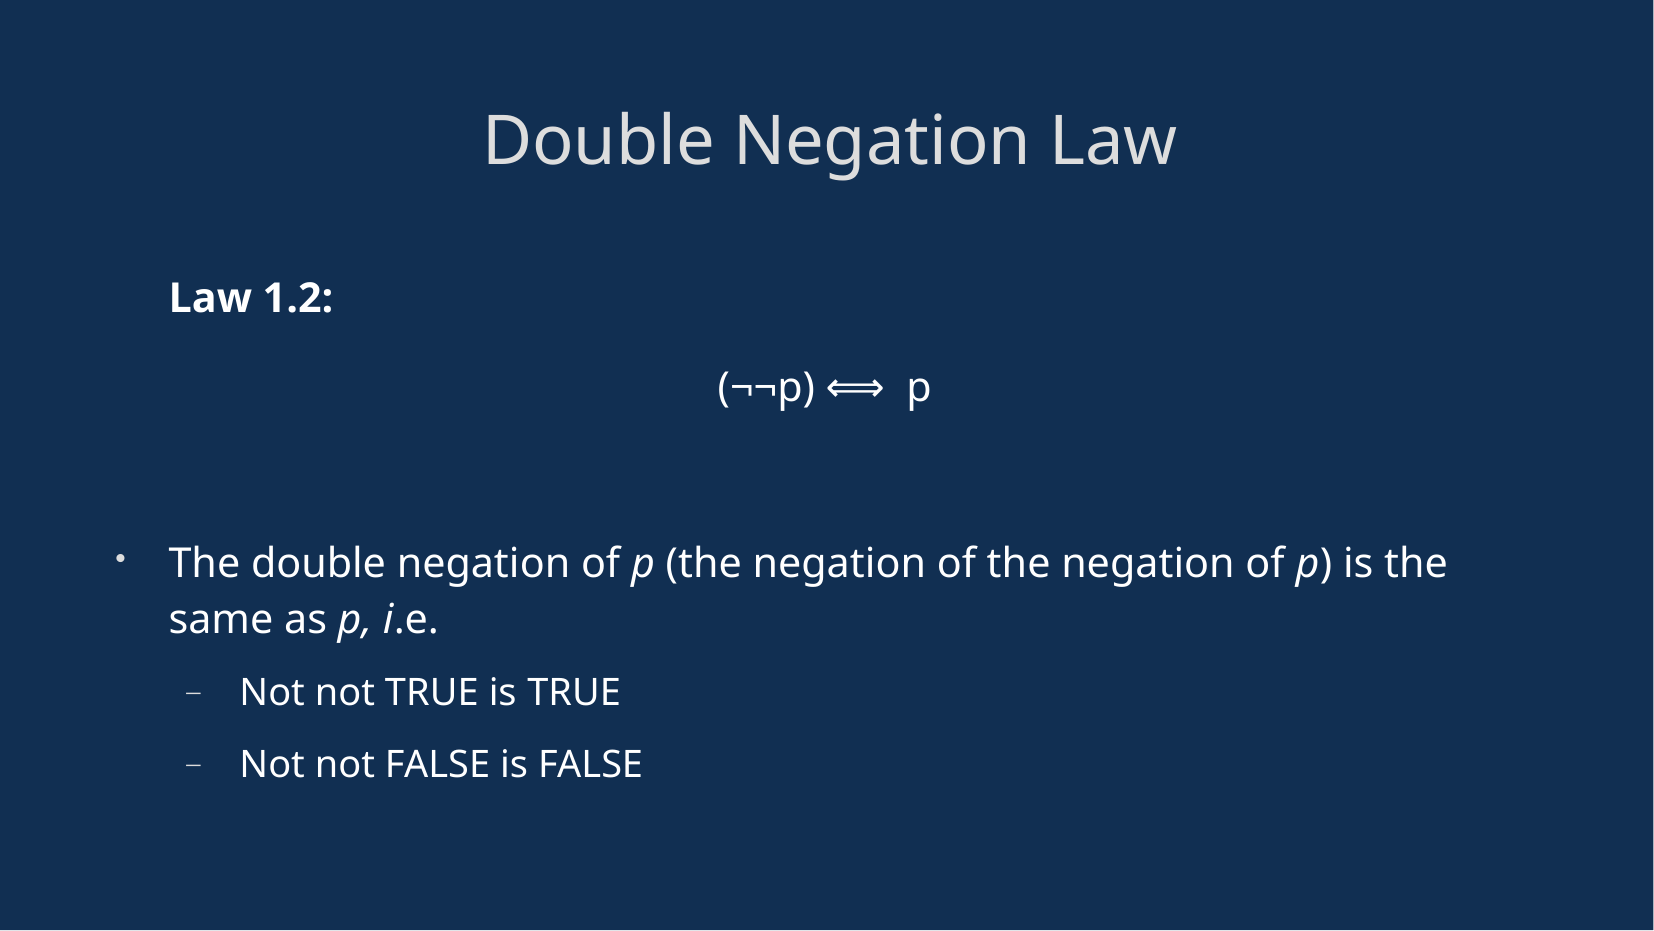

# Double Negation Law
Law 1.2:
(¬¬p) ⟺ p
The double negation of p (the negation of the negation of p) is the same as p, i.e.
Not not TRUE is TRUE
Not not FALSE is FALSE